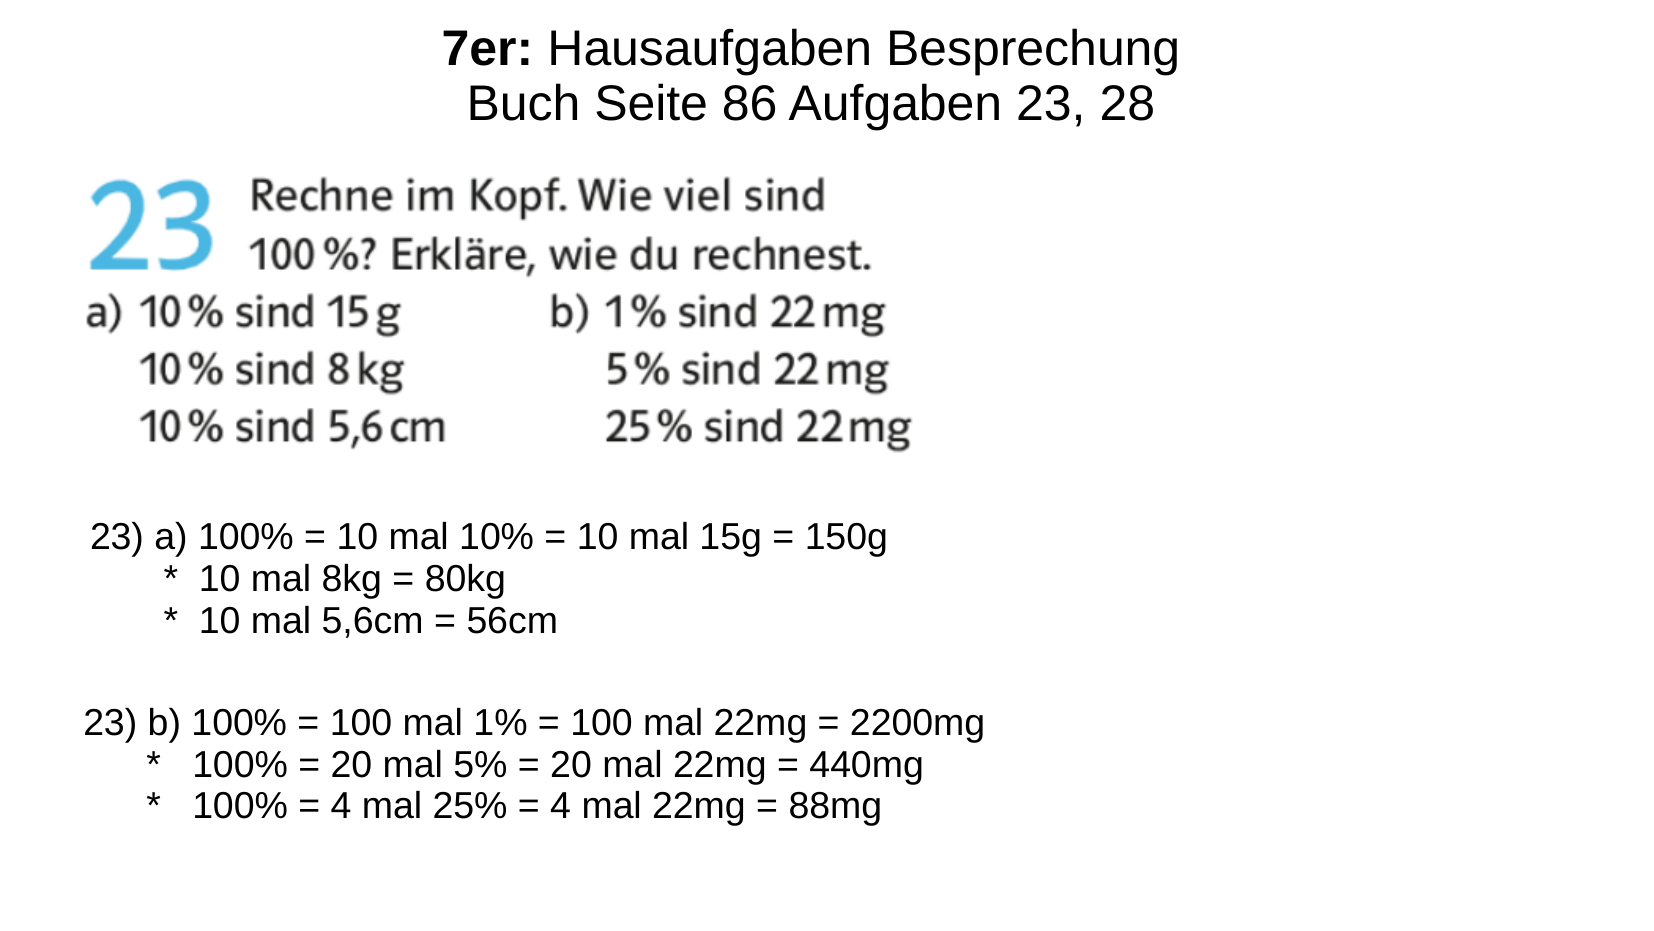

7er: Hausaufgaben Besprechung
Buch Seite 86 Aufgaben 23, 28
23) a) 100% = 10 mal 10% = 10 mal 15g = 150g
 * 10 mal 8kg = 80kg
 * 10 mal 5,6cm = 56cm
23) b) 100% = 100 mal 1% = 100 mal 22mg = 2200mg
 * 100% = 20 mal 5% = 20 mal 22mg = 440mg
 * 100% = 4 mal 25% = 4 mal 22mg = 88mg